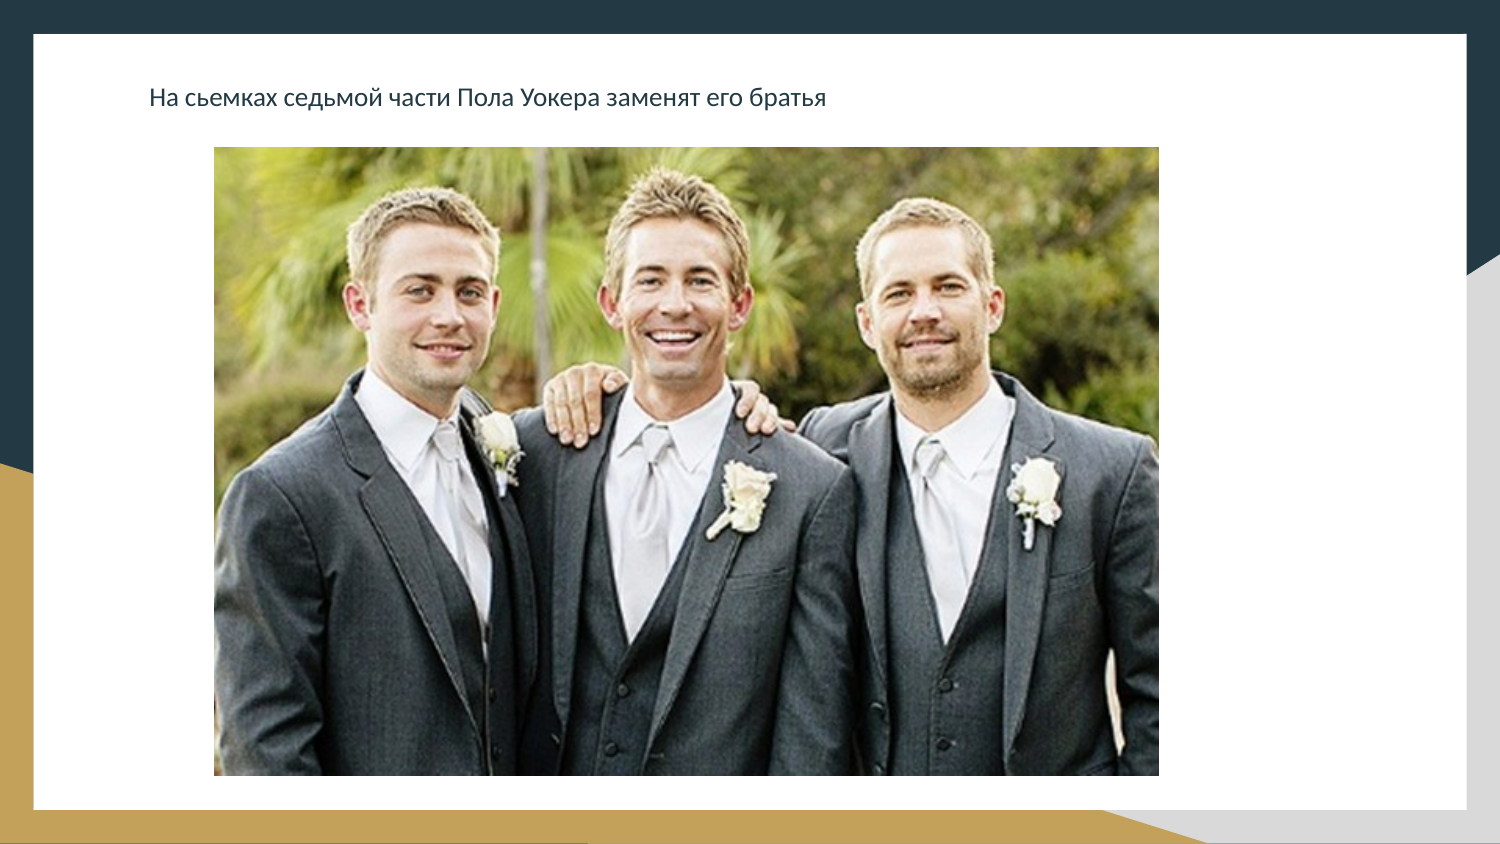

На сьемках седьмой части Пола Уокера заменят его братья
#